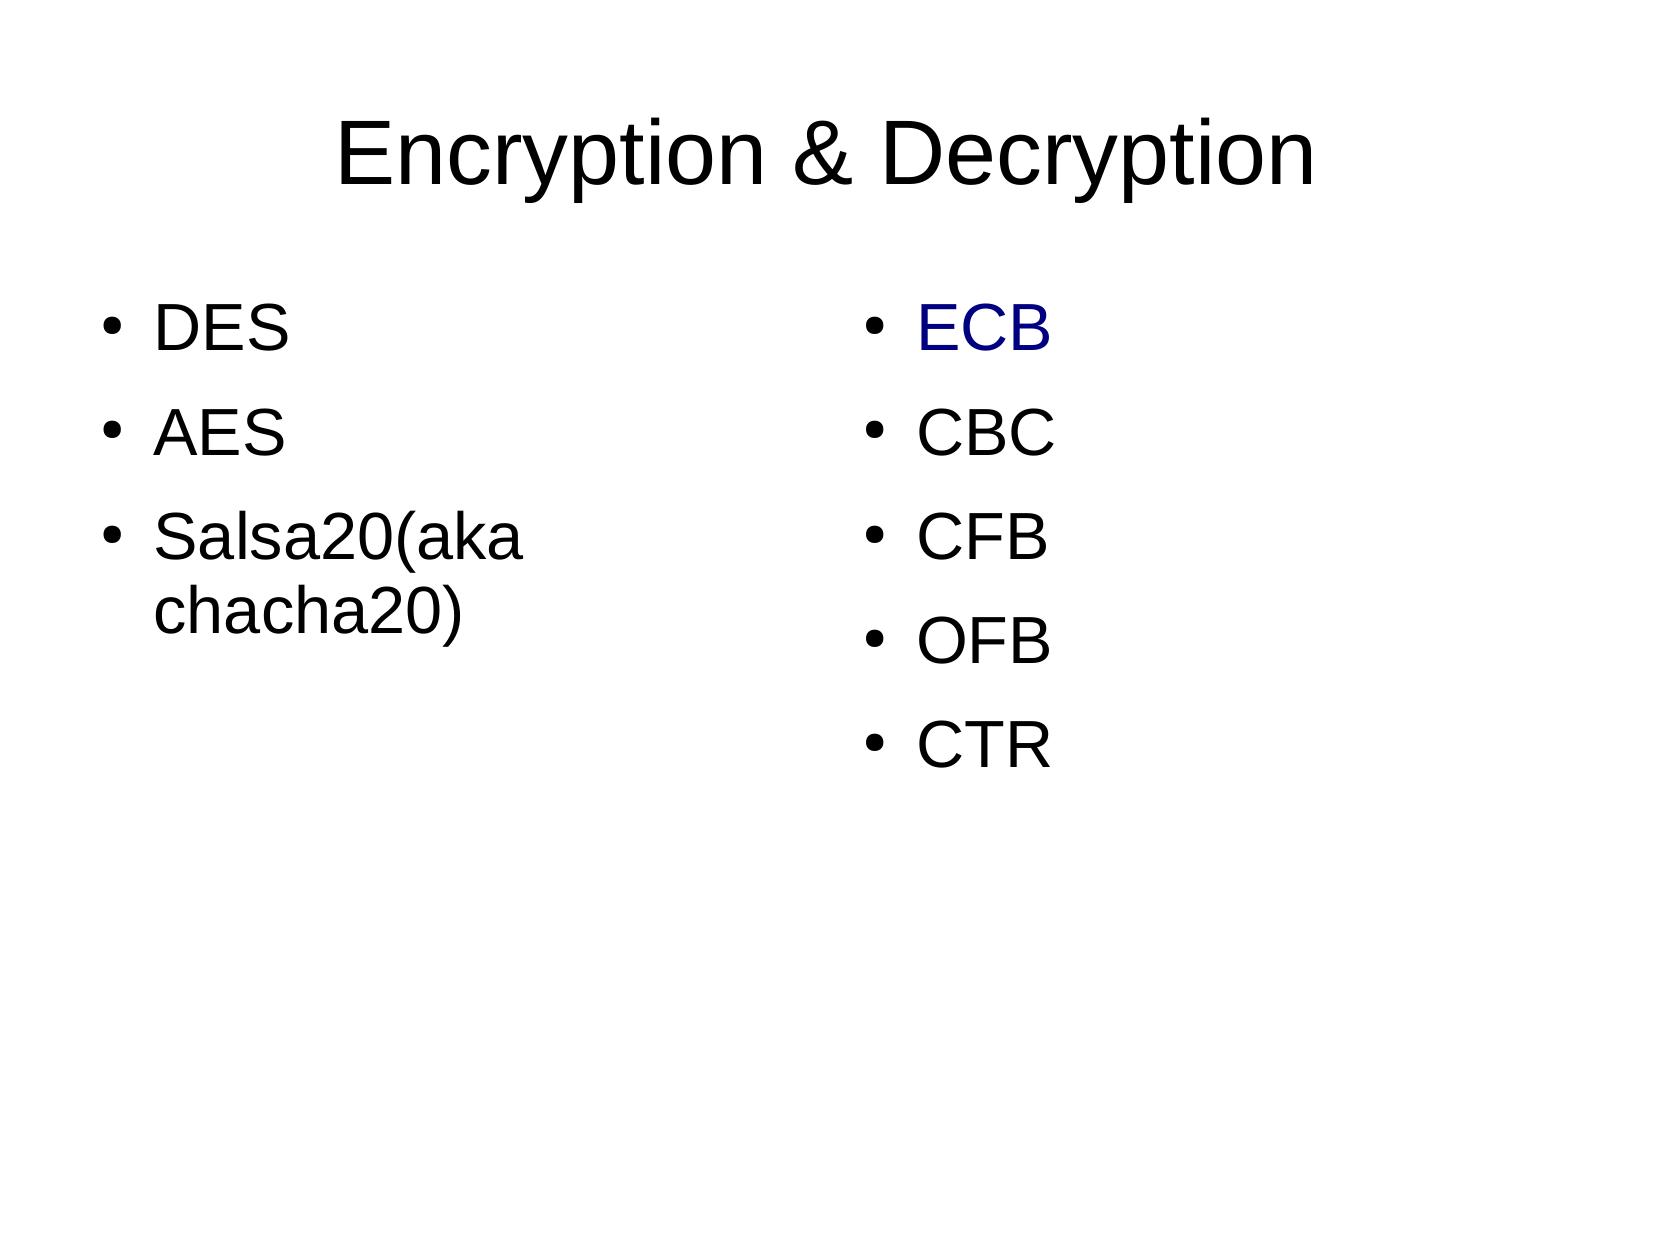

# Encryption & Decryption
DES
AES
Salsa20(aka chacha20)
ECB
CBC
CFB
OFB
CTR